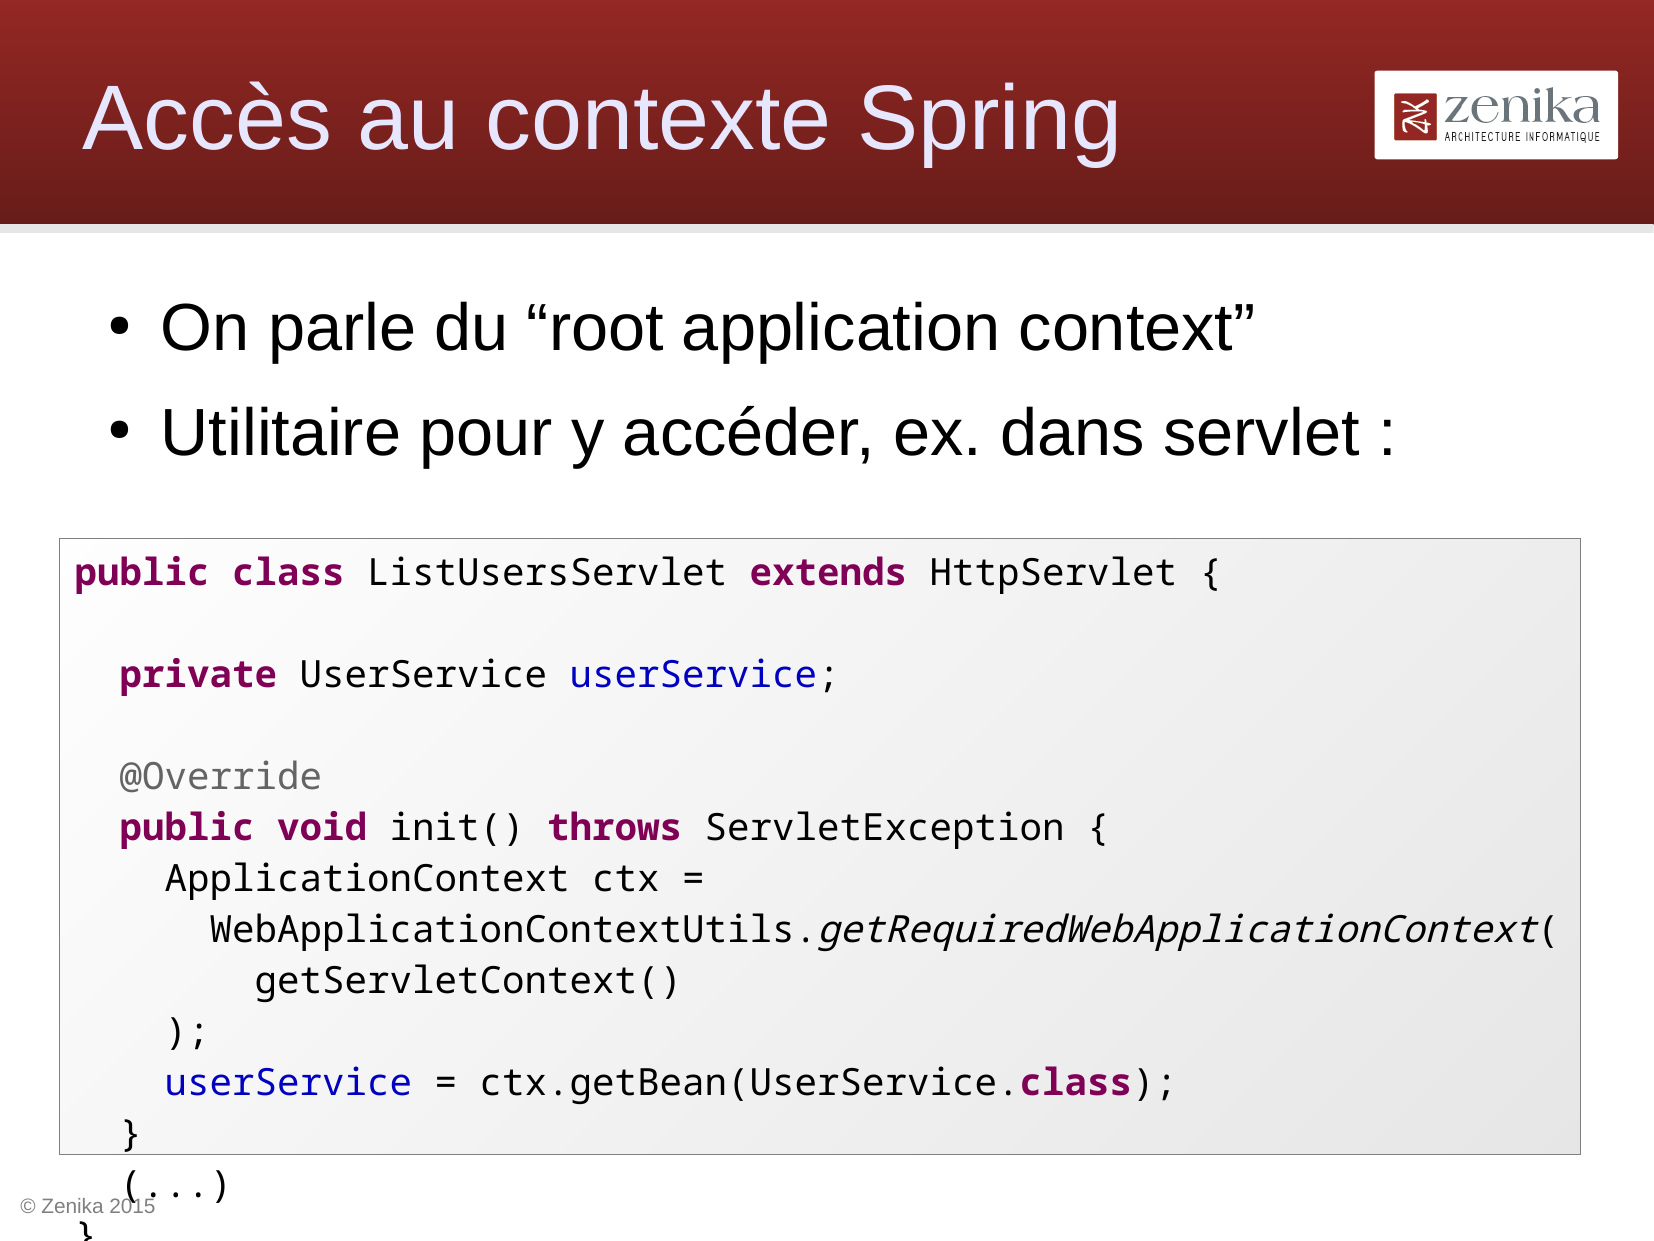

# Accès au contexte Spring
On parle du “root application context”
Utilitaire pour y accéder, ex. dans servlet :
public class ListUsersServlet extends HttpServlet {
 private UserService userService;
 @Override
 public void init() throws ServletException {
 ApplicationContext ctx =
 WebApplicationContextUtils.getRequiredWebApplicationContext(
 getServletContext()
 );
 userService = ctx.getBean(UserService.class);
 }
 (...)
}